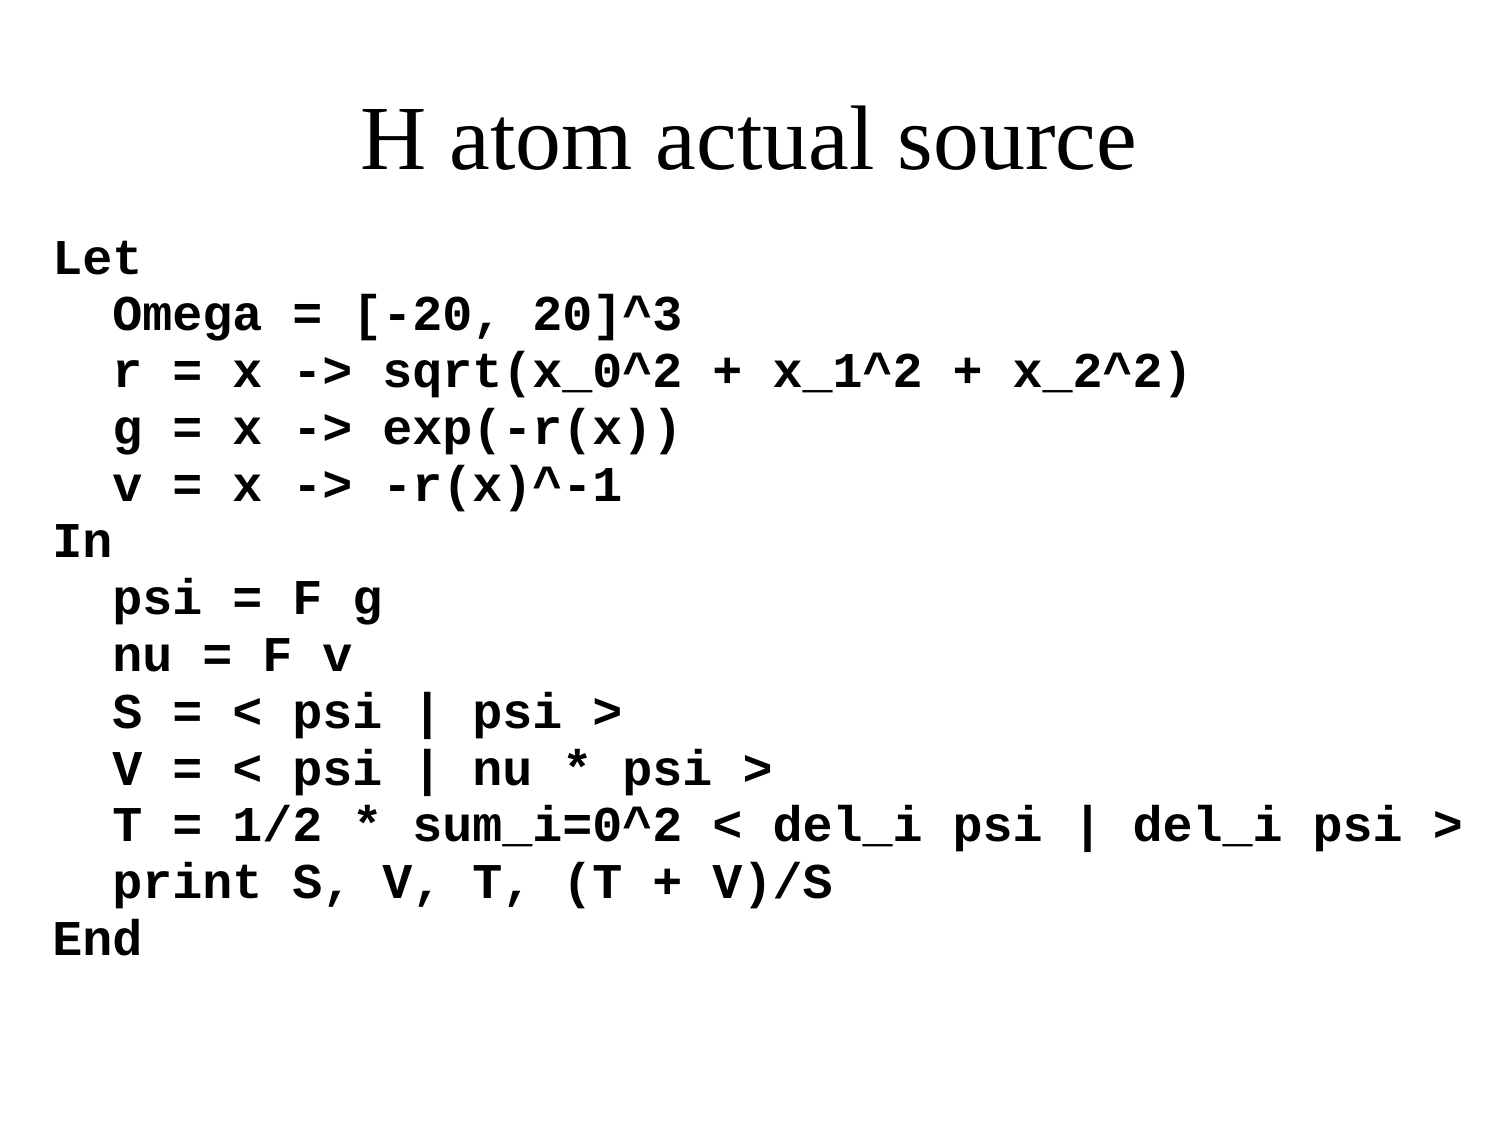

# H atom actual source
Let
 Omega = [-20, 20]^3
 r = x -> sqrt(x_0^2 + x_1^2 + x_2^2)
 g = x -> exp(-r(x))
 v = x -> -r(x)^-1
In
 psi = F g
 nu = F v
 S = < psi | psi >
 V = < psi | nu * psi >
 T = 1/2 * sum_i=0^2 < del_i psi | del_i psi >
 print S, V, T, (T + V)/S
End